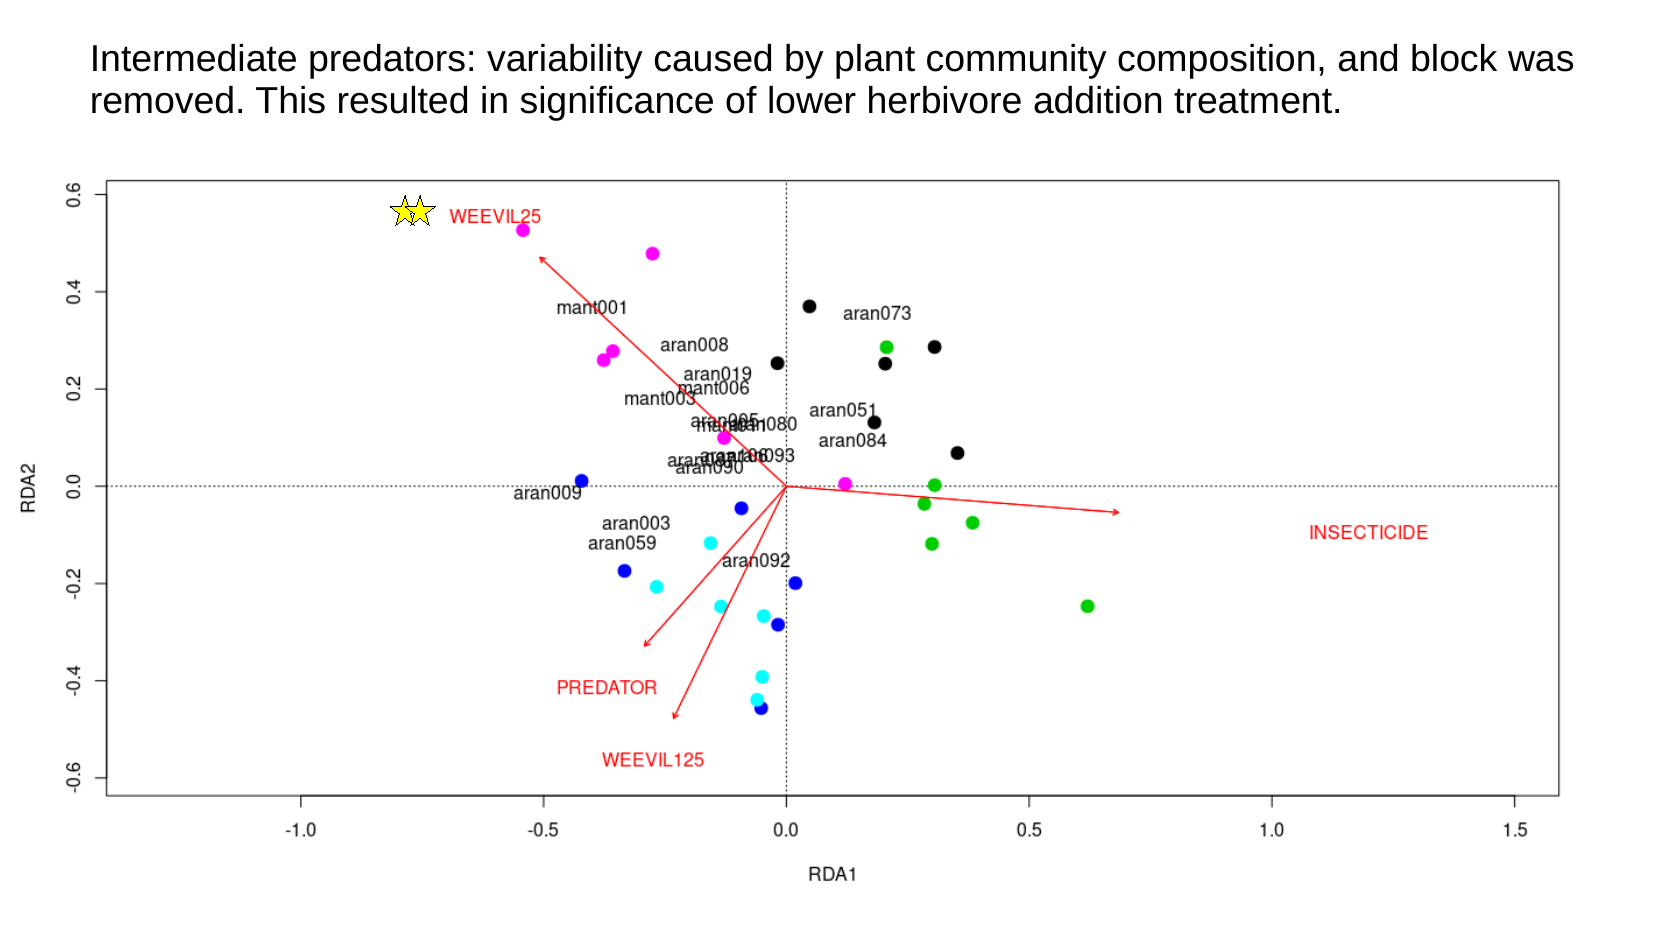

Intermediate predators: variability caused by plant community composition, and block was removed. This resulted in significance of lower herbivore addition treatment.